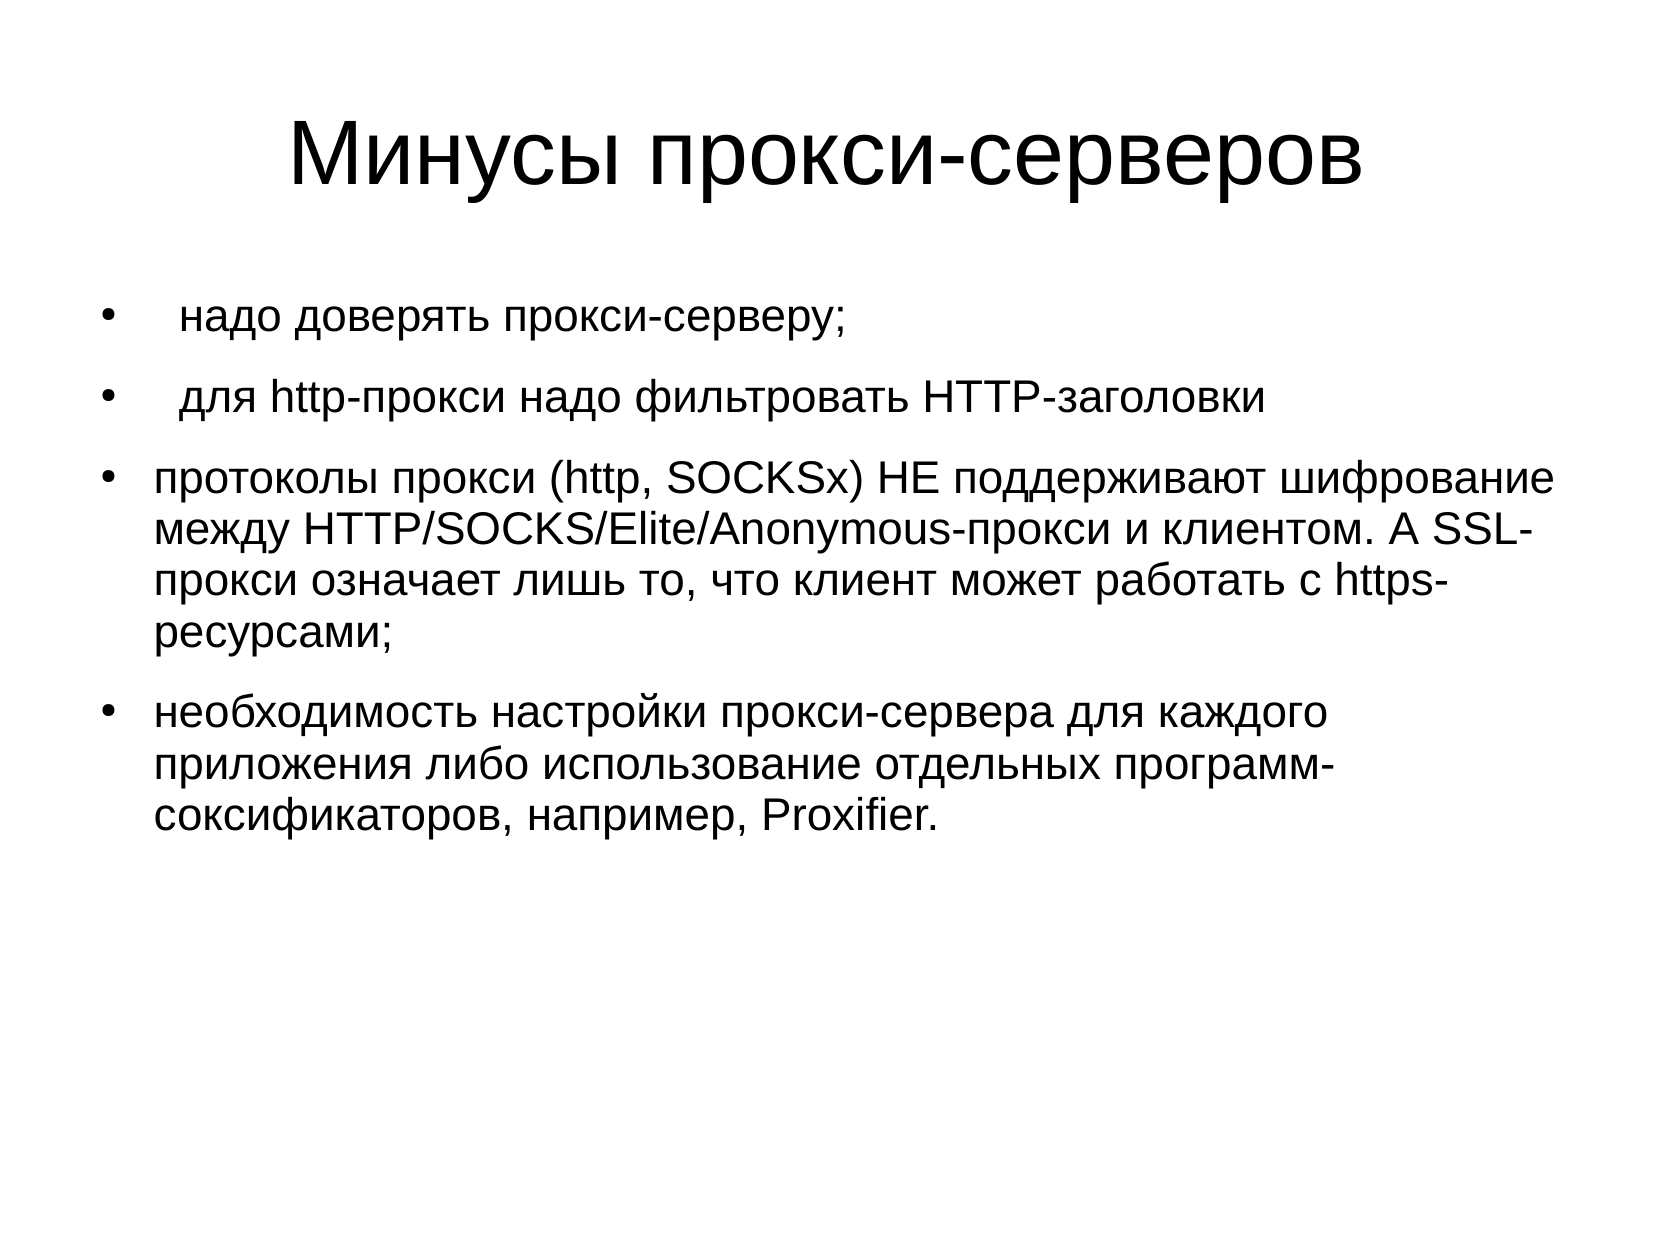

# Минусы прокси-серверов
 надо доверять прокси-серверу;
 для http-прокси надо фильтровать HTTP-заголовки
протоколы прокси (http, SOCKSx) НЕ поддерживают шифрование между HTTP/SOCKS/Elite/Anonymous-прокси и клиентом. А SSL-прокси означает лишь то, что клиент может работать с https-ресурсами;
необходимость настройки прокси-сервера для каждого приложения либо использование отдельных программ-соксификаторов, например, Proxifier.